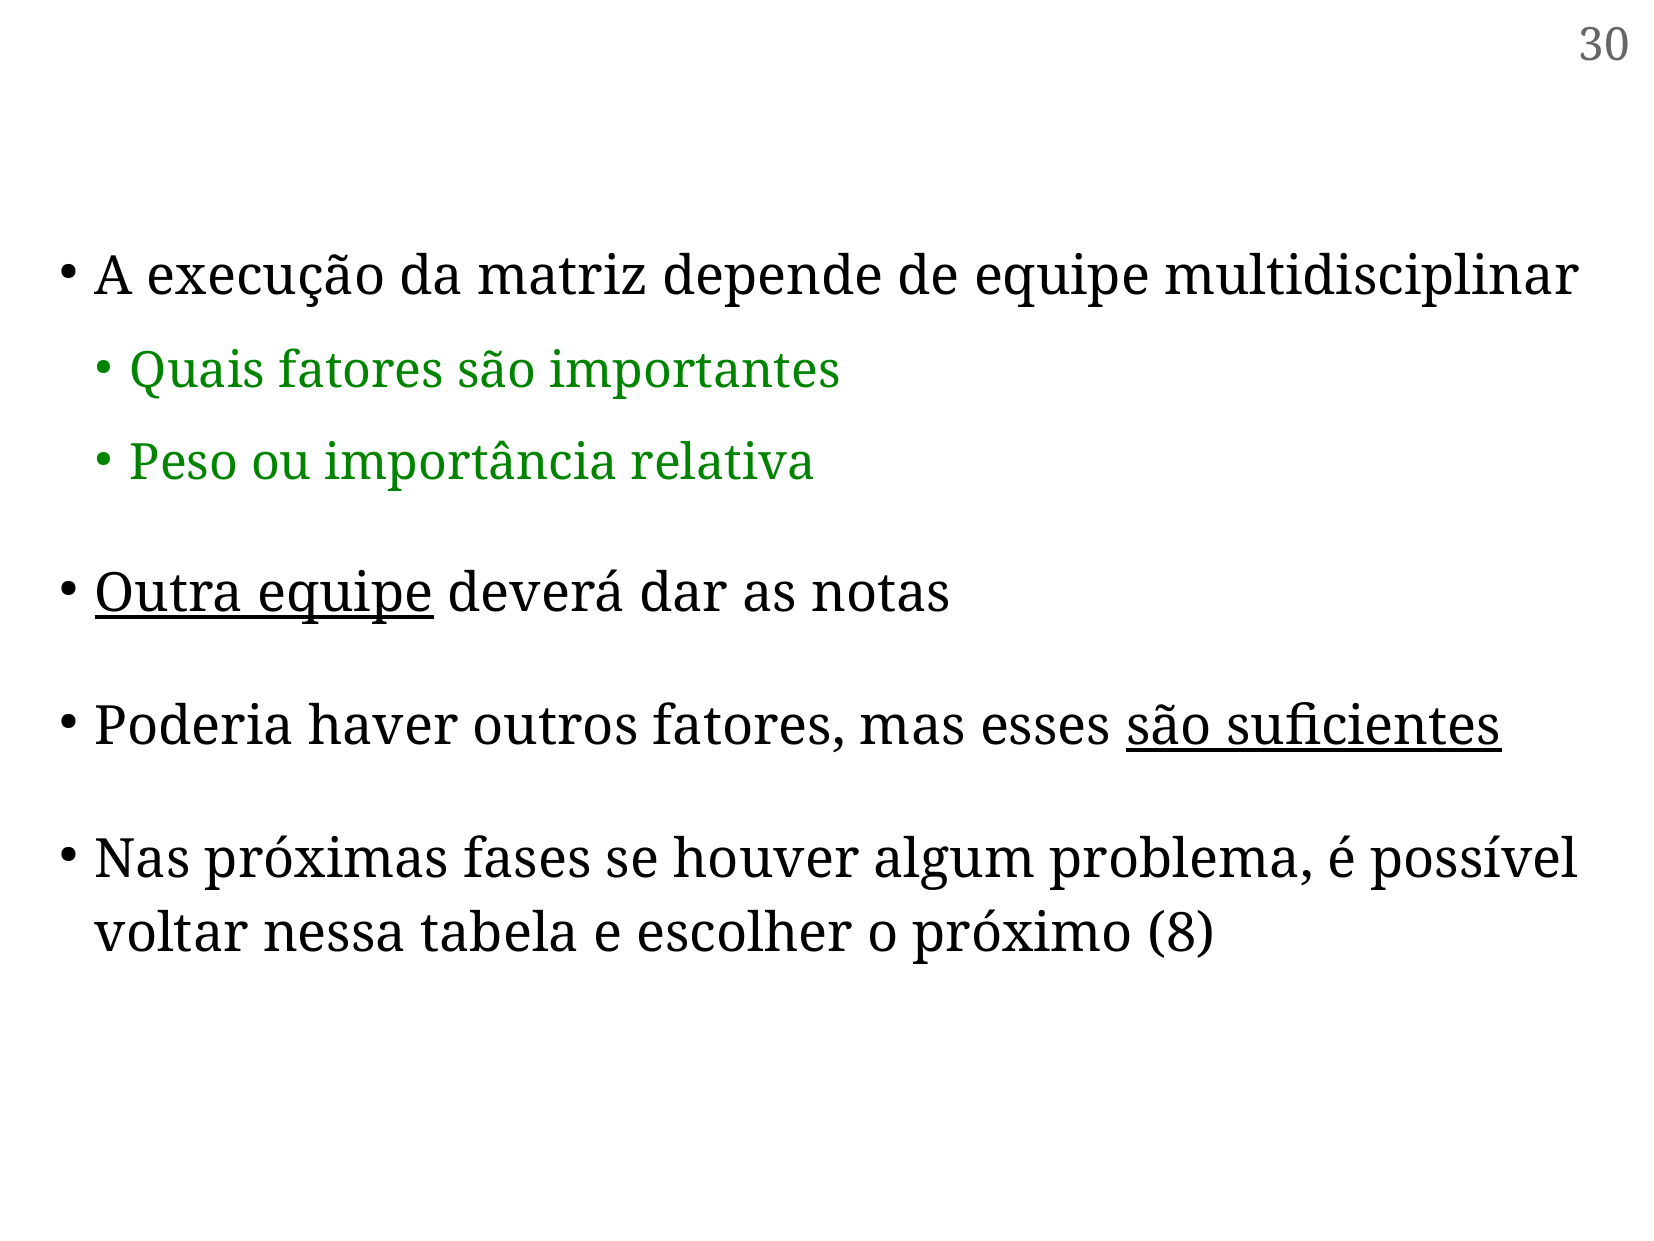

30
#
A execução da matriz depende de equipe multidisciplinar
Quais fatores são importantes
Peso ou importância relativa
Outra equipe deverá dar as notas
Poderia haver outros fatores, mas esses são suficientes
Nas próximas fases se houver algum problema, é possível voltar nessa tabela e escolher o próximo (8)